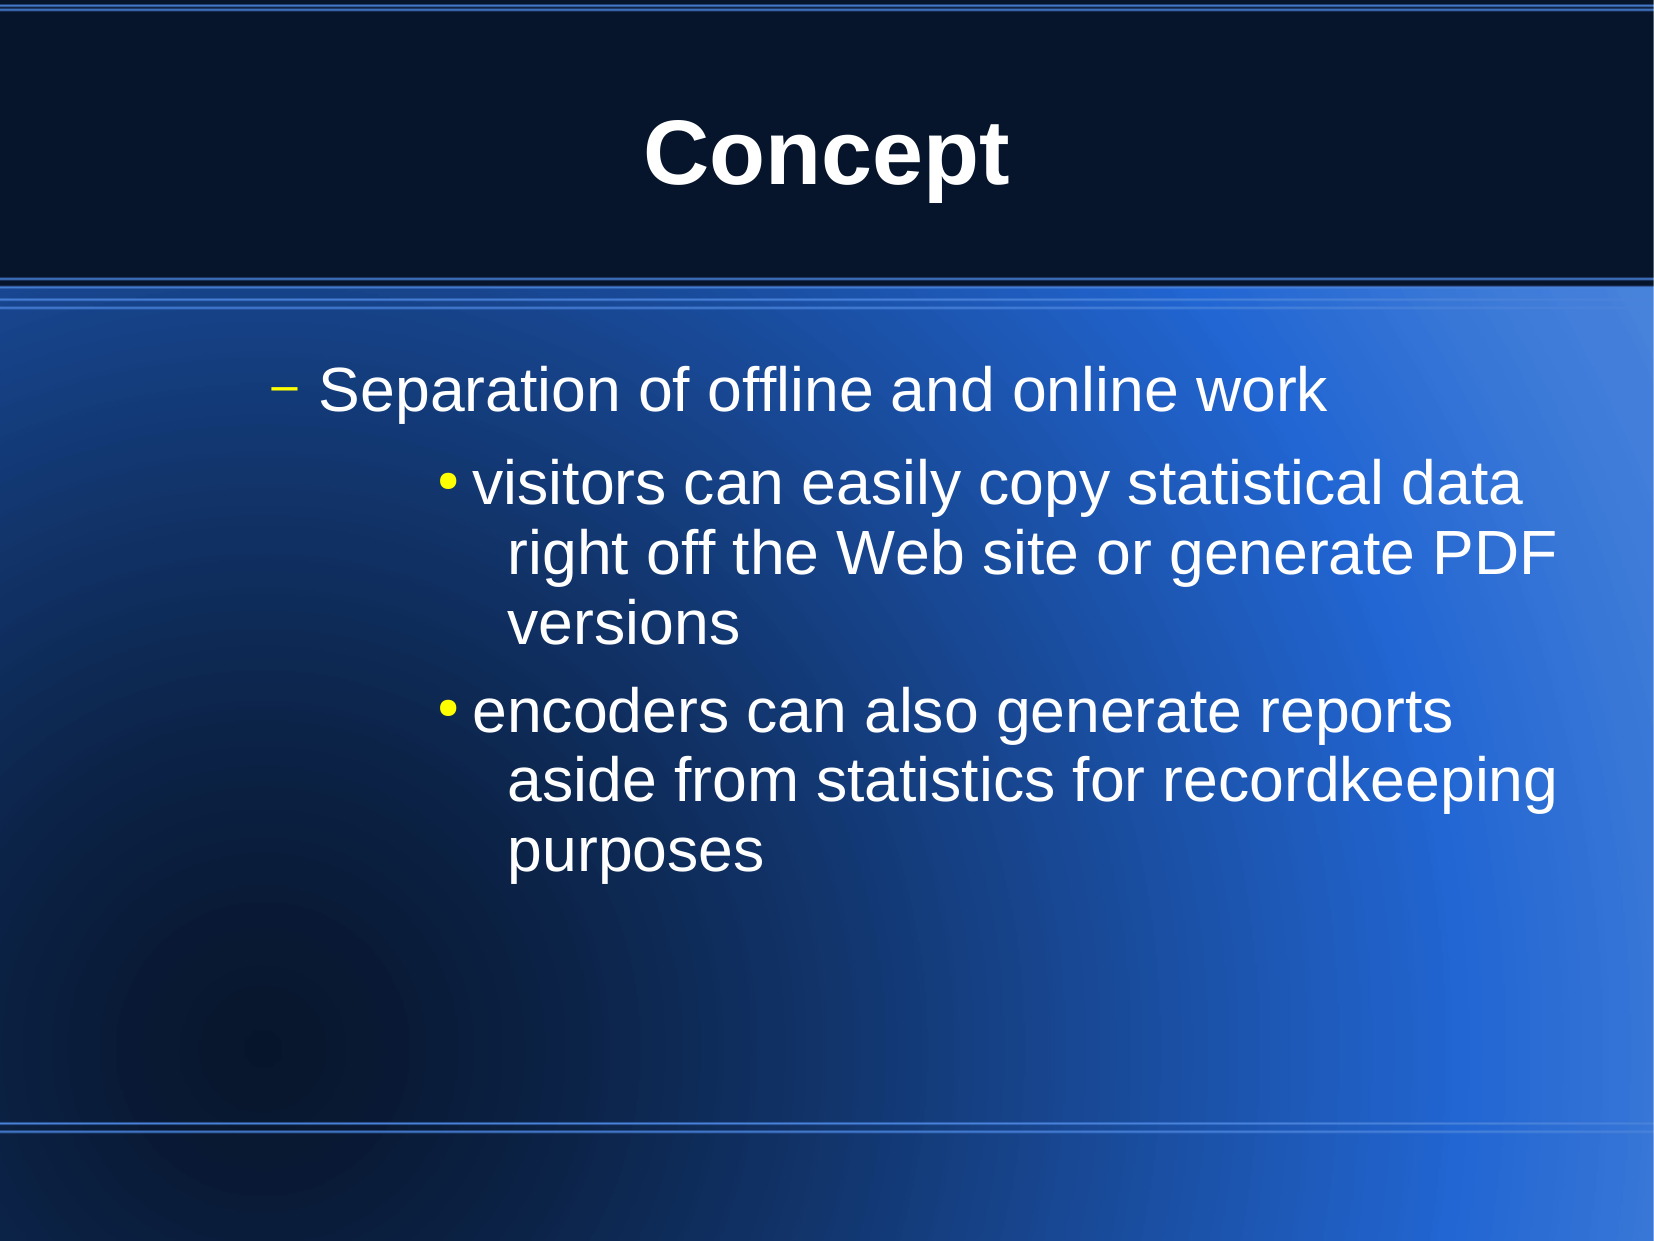

# Concept
Separation of offline and online work
visitors can easily copy statistical data right off the Web site or generate PDF versions
encoders can also generate reports aside from statistics for recordkeeping purposes